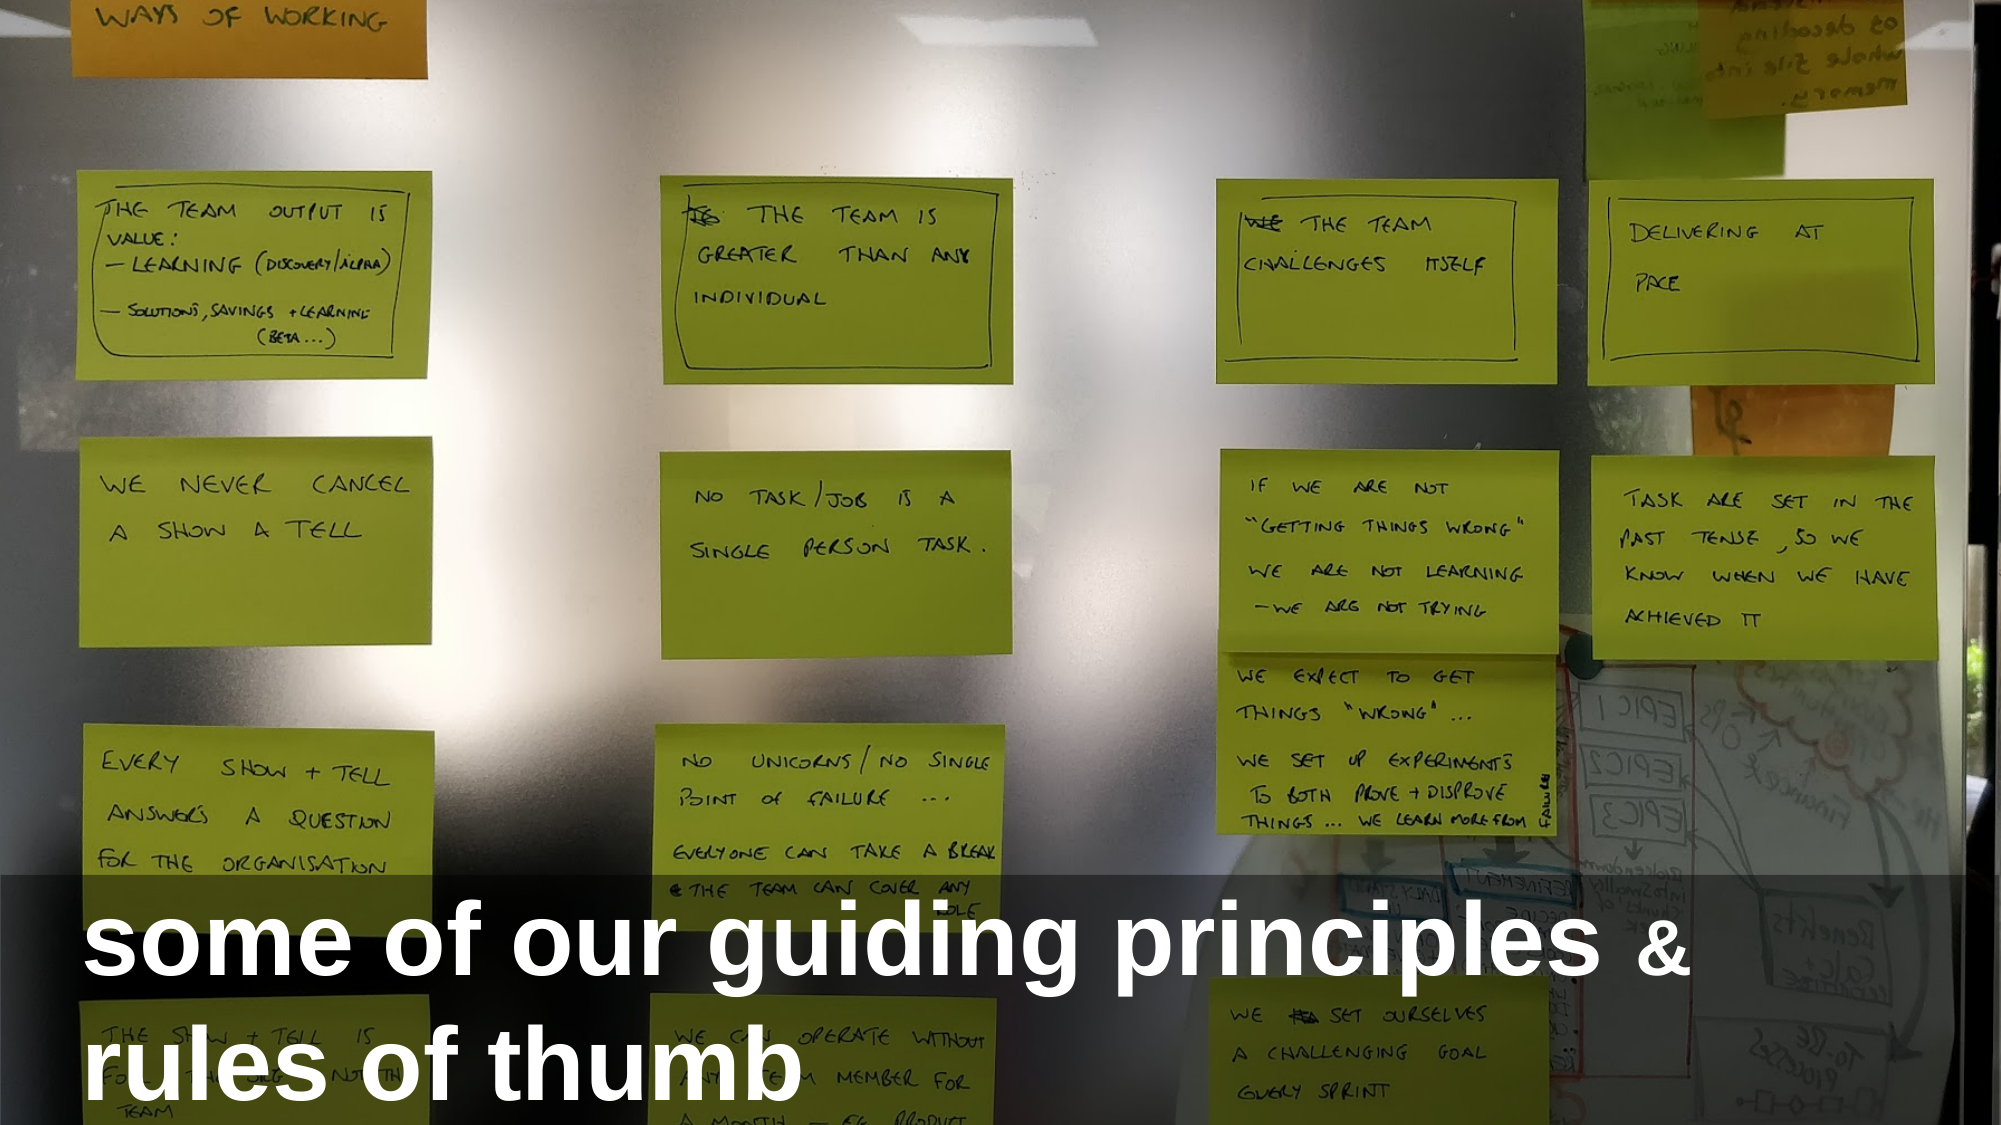

some of our guiding principles & rules of thumb